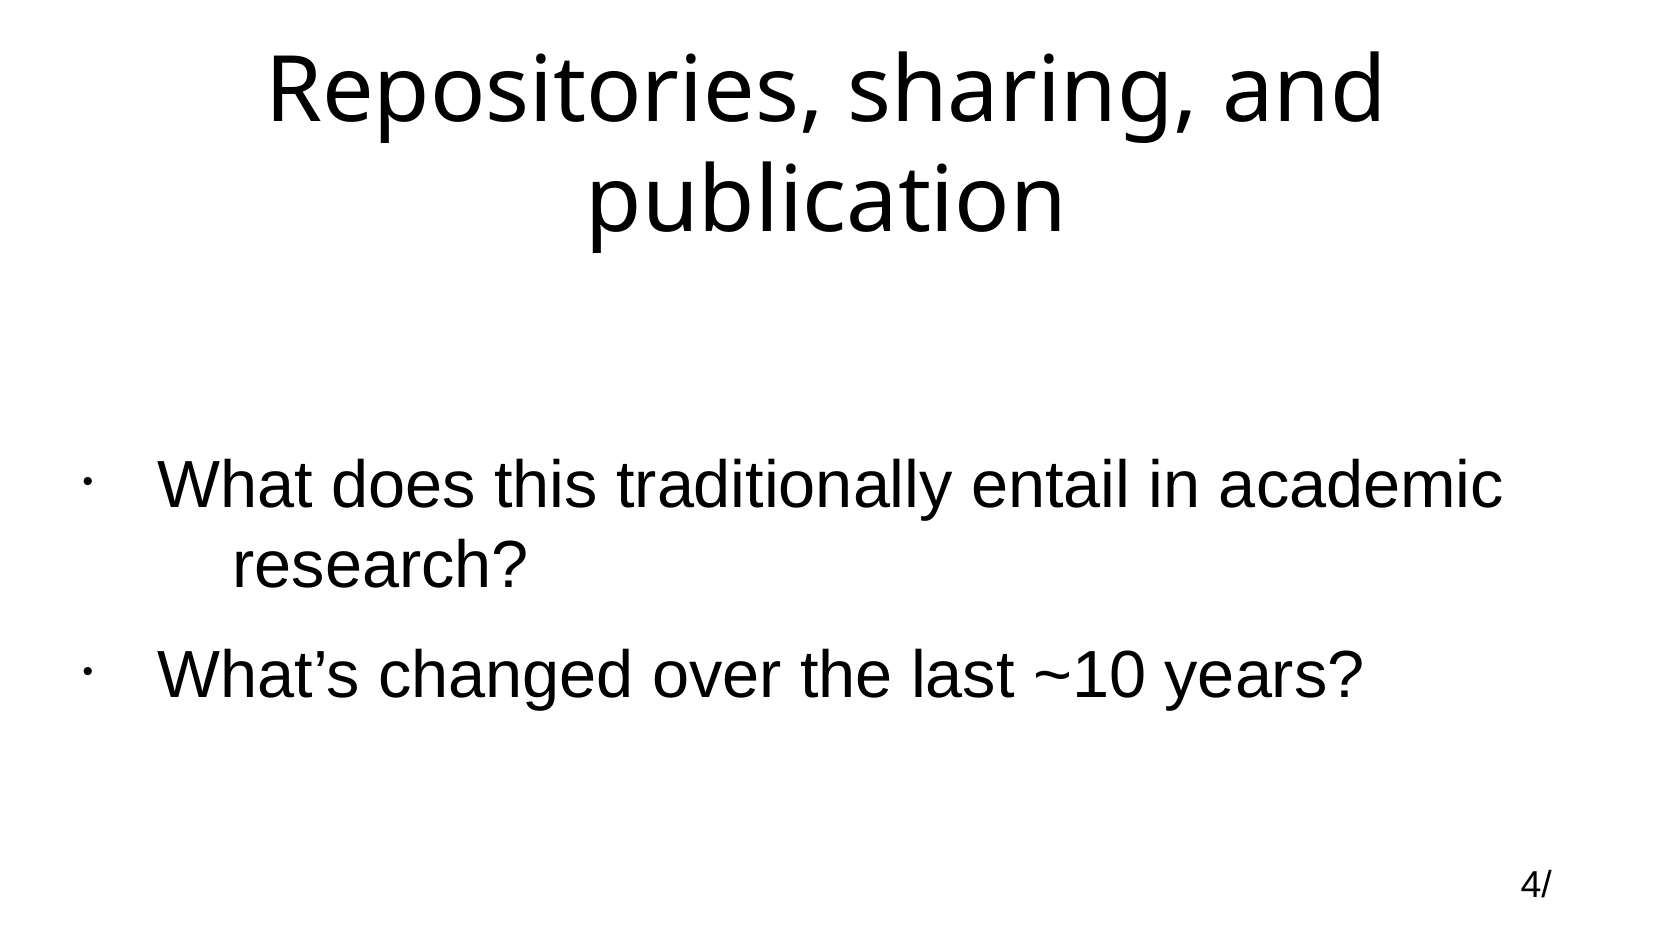

# Repositories, sharing, and publication
What does this traditionally entail in academic research?
What’s changed over the last ~10 years?